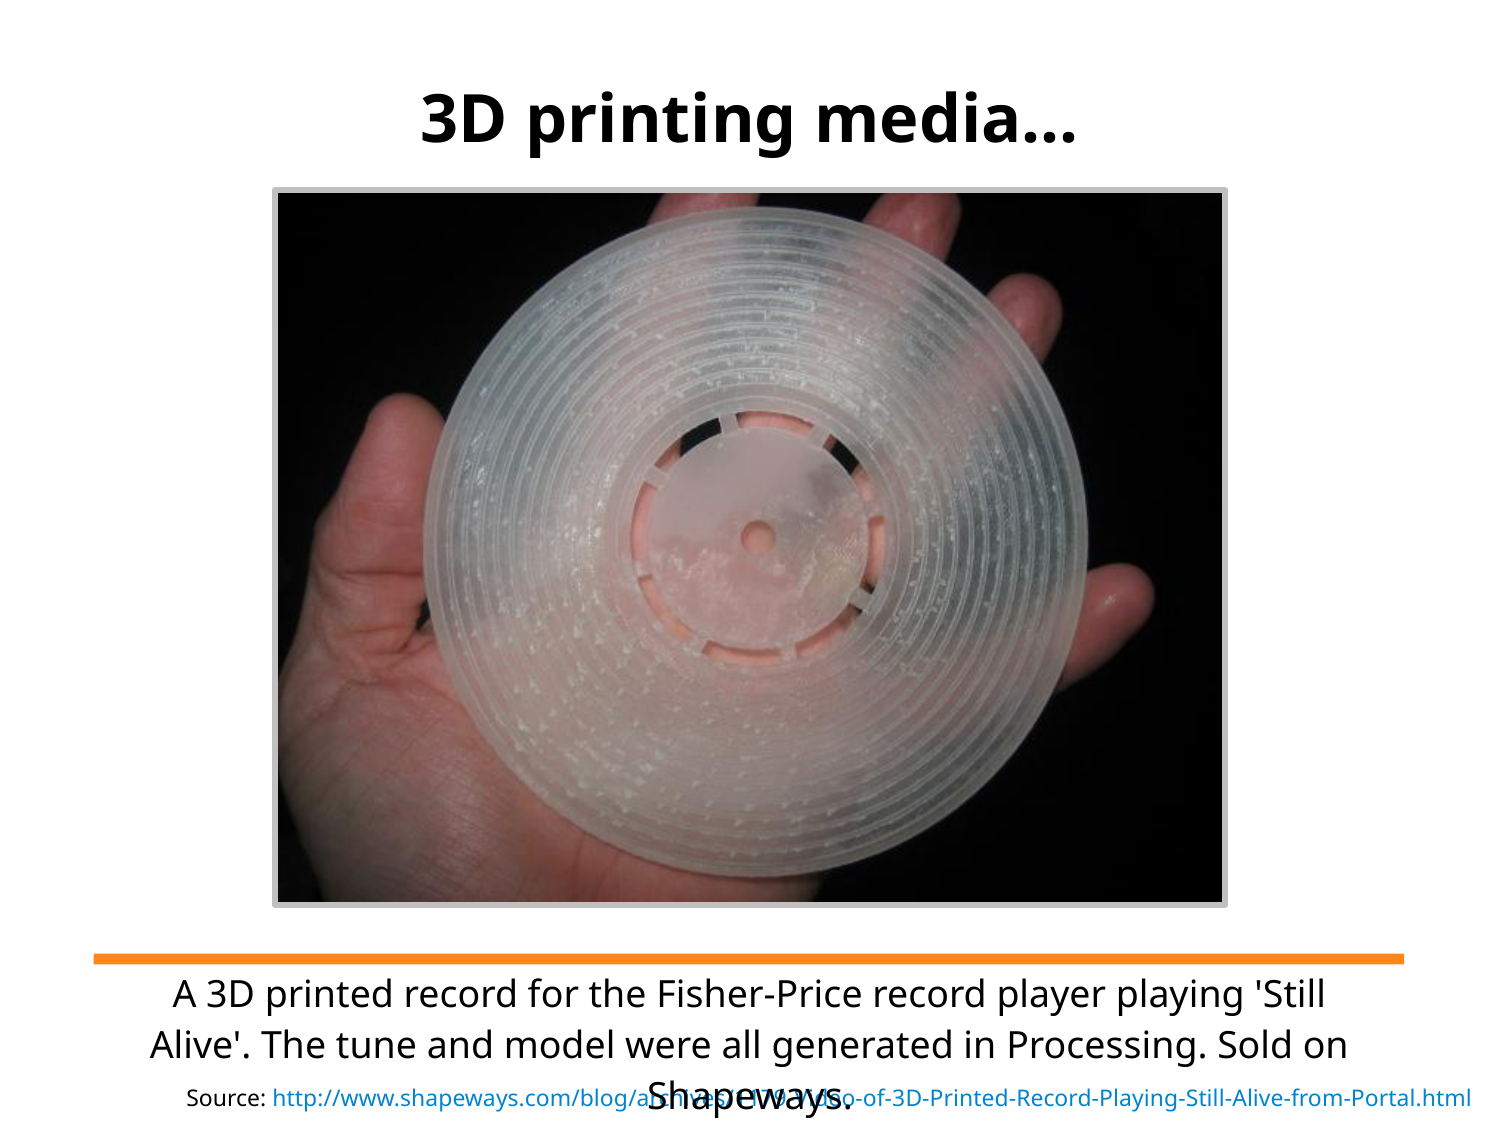

# 3D printing media...
A 3D printed record for the Fisher-Price record player playing 'Still Alive'. The tune and model were all generated in Processing. Sold on Shapeways.
Source: http://www.shapeways.com/blog/archives/1179-Video-of-3D-Printed-Record-Playing-Still-Alive-from-Portal.html